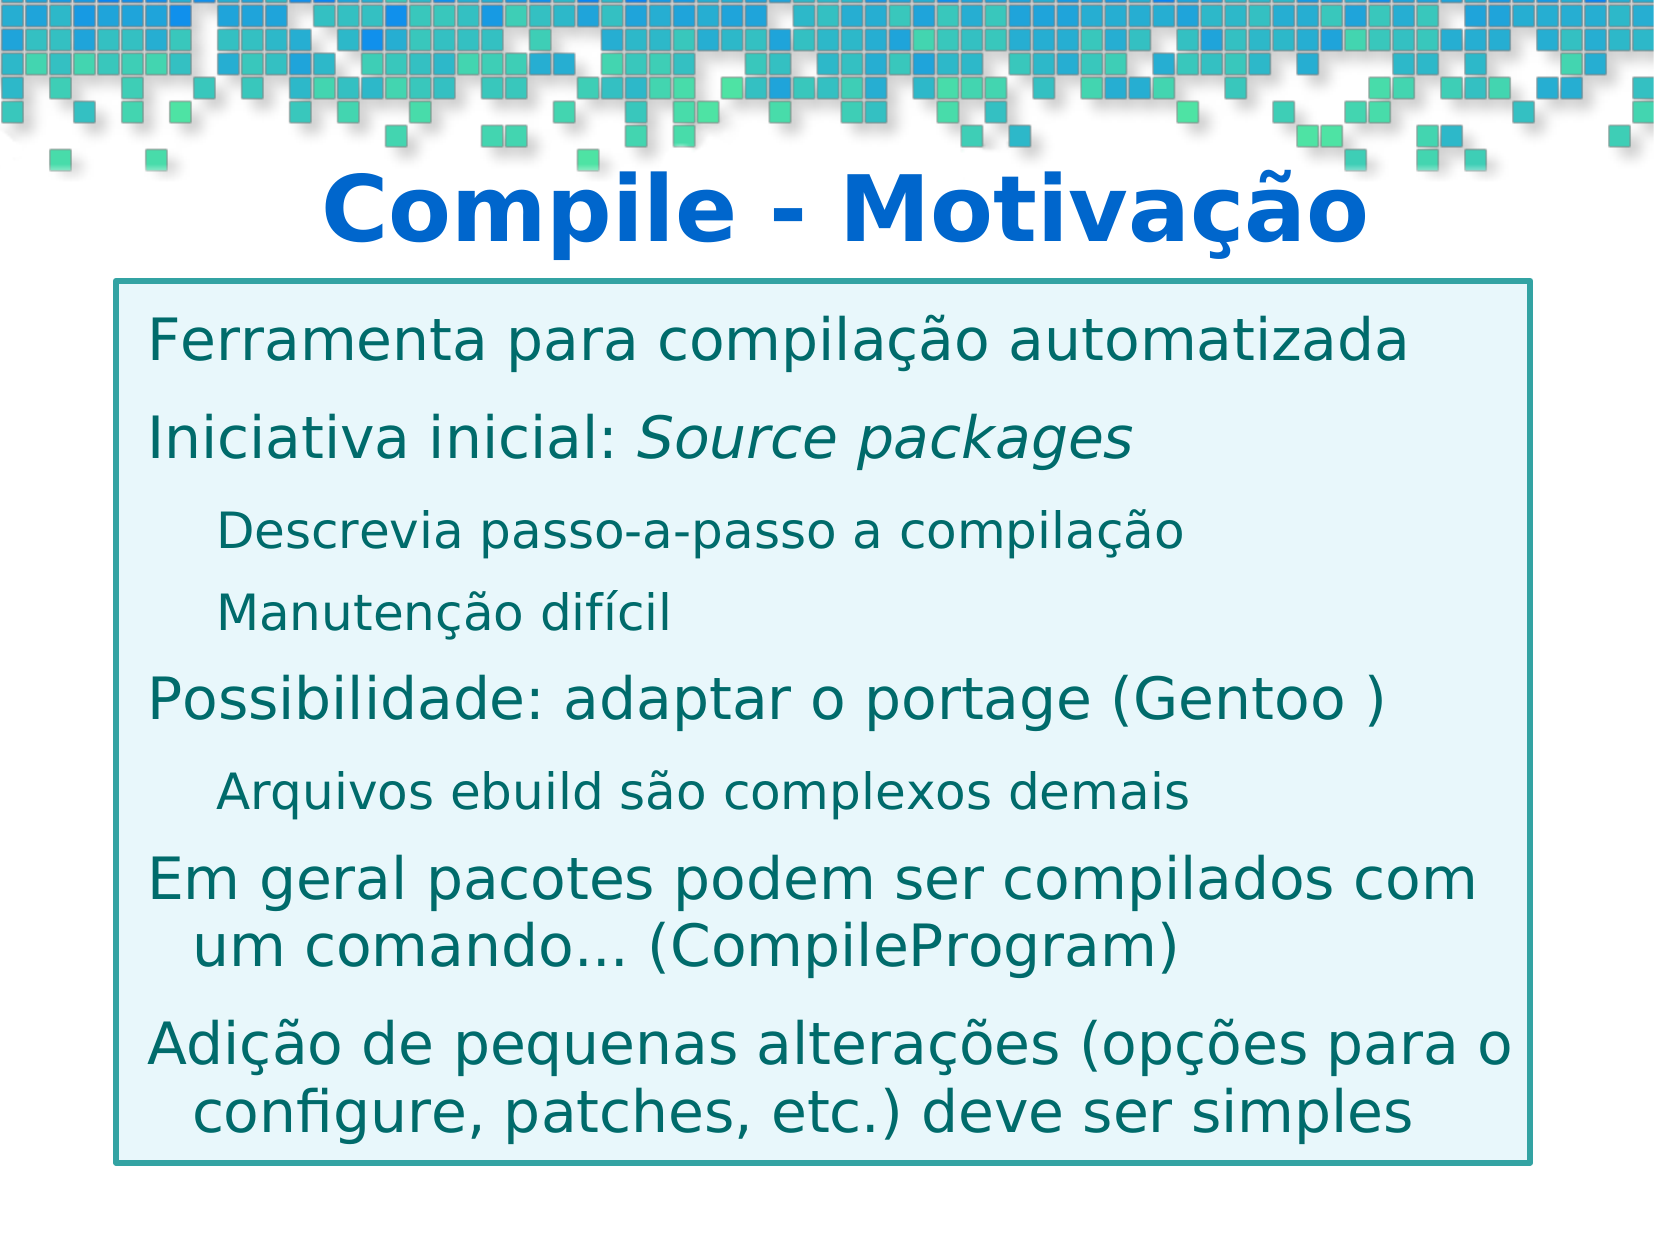

# Compile - Motivação
Ferramenta para compilação automatizada
Iniciativa inicial: Source packages
Descrevia passo-a-passo a compilação
Manutenção difícil
Possibilidade: adaptar o portage (Gentoo )
Arquivos ebuild são complexos demais
Em geral pacotes podem ser compilados com um comando... (CompileProgram)
Adição de pequenas alterações (opções para o configure, patches, etc.) deve ser simples